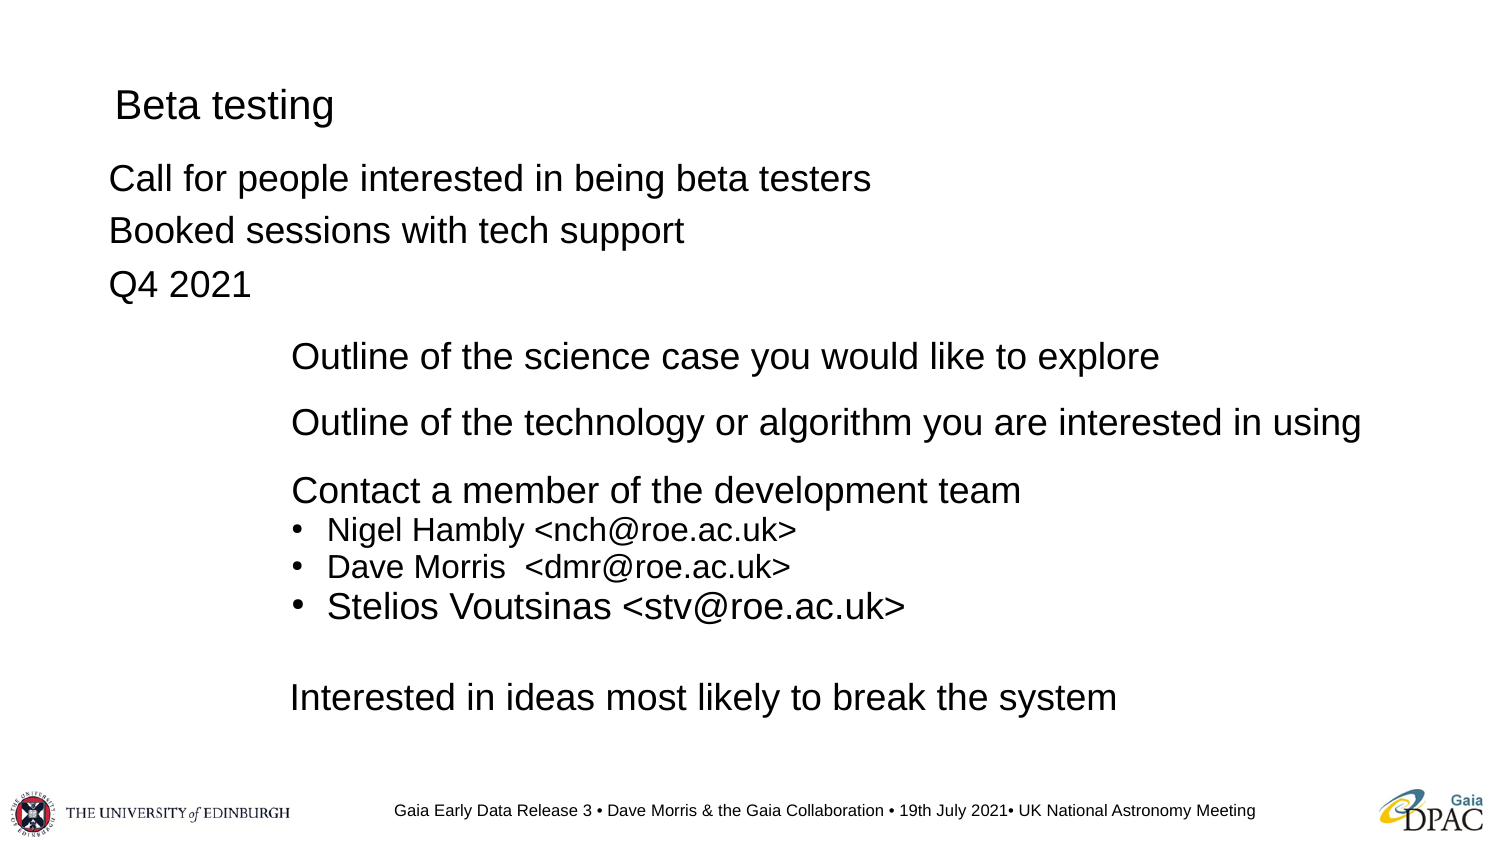

Beta testing
Call for people interested in being beta testers
Booked sessions with tech support
Q4 2021
Outline of the science case you would like to explore
Outline of the technology or algorithm you are interested in using
Contact a member of the development team
Nigel Hambly <nch@roe.ac.uk>
Dave Morris <dmr@roe.ac.uk>
Stelios Voutsinas <stv@roe.ac.uk>
Interested in ideas most likely to break the system
Gaia Early Data Release 3 • Dave Morris & the Gaia Collaboration • 19th July 2021• UK National Astronomy Meeting